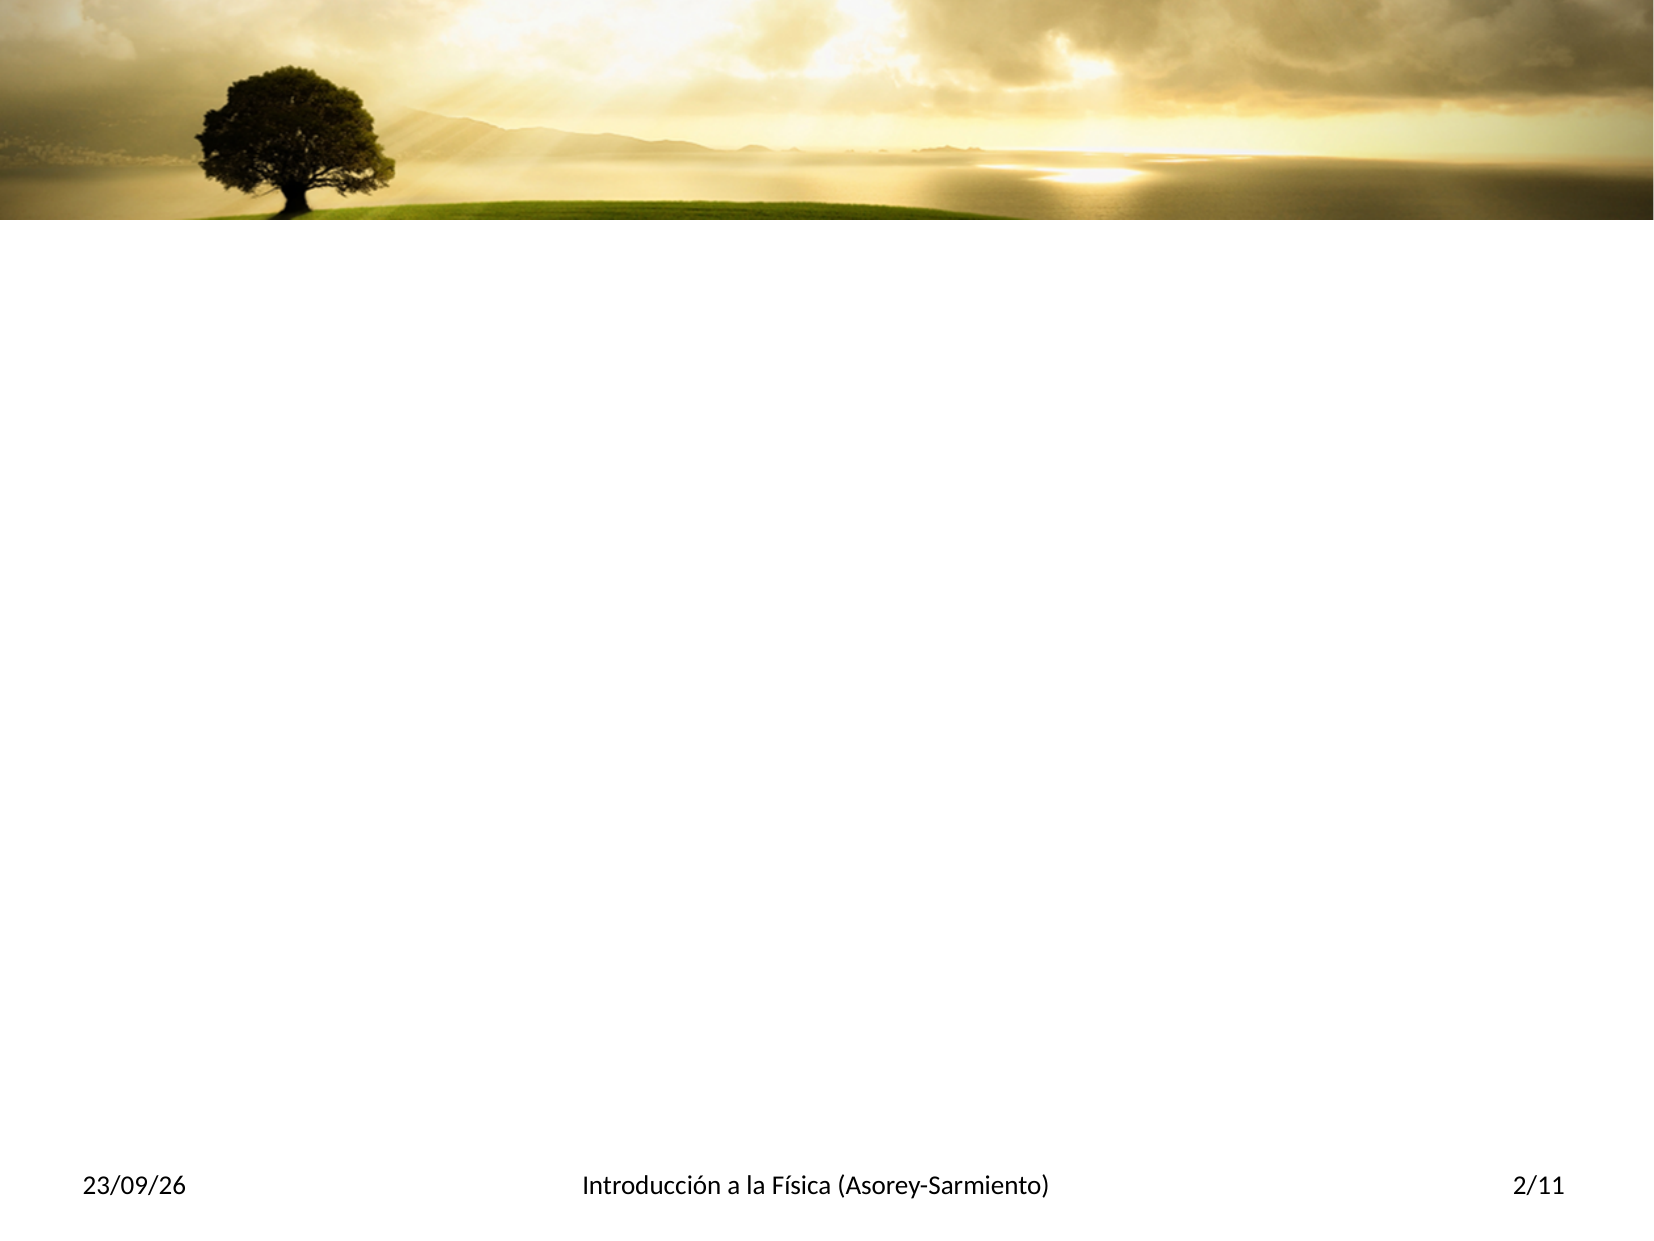

#
Introducción a la Física (Asorey-Sarmiento)
2